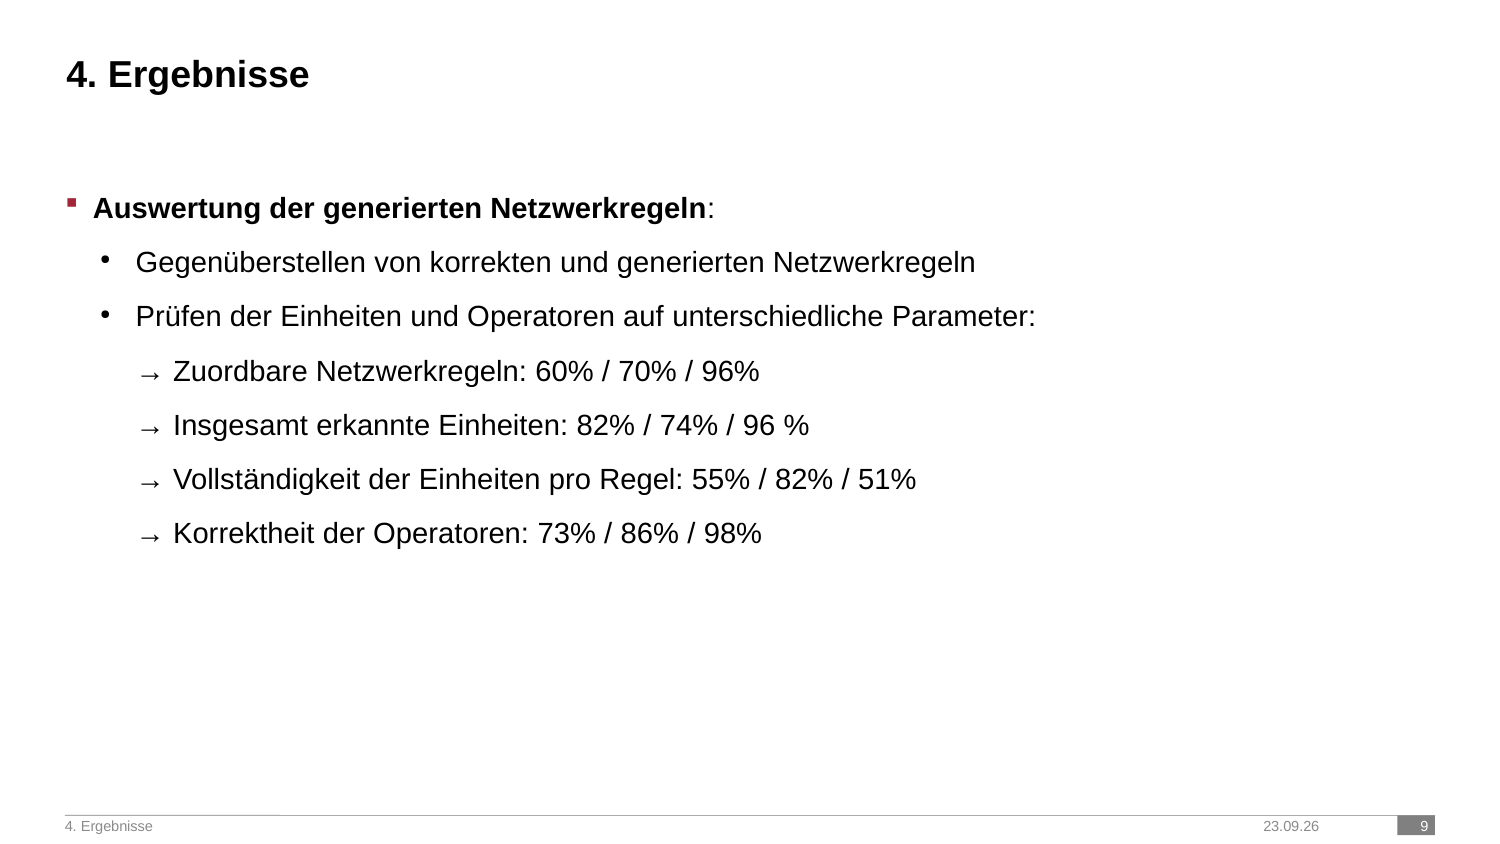

4. Ergebnisse
Auswertung der generierten Netzwerkregeln:
Gegenüberstellen von korrekten und generierten Netzwerkregeln
Prüfen der Einheiten und Operatoren auf unterschiedliche Parameter:
→ Zuordbare Netzwerkregeln: 60% / 70% / 96%
→ Insgesamt erkannte Einheiten: 82% / 74% / 96 %
→ Vollständigkeit der Einheiten pro Regel: 55% / 82% / 51%
→ Korrektheit der Operatoren: 73% / 86% / 98%
4. Ergebnisse